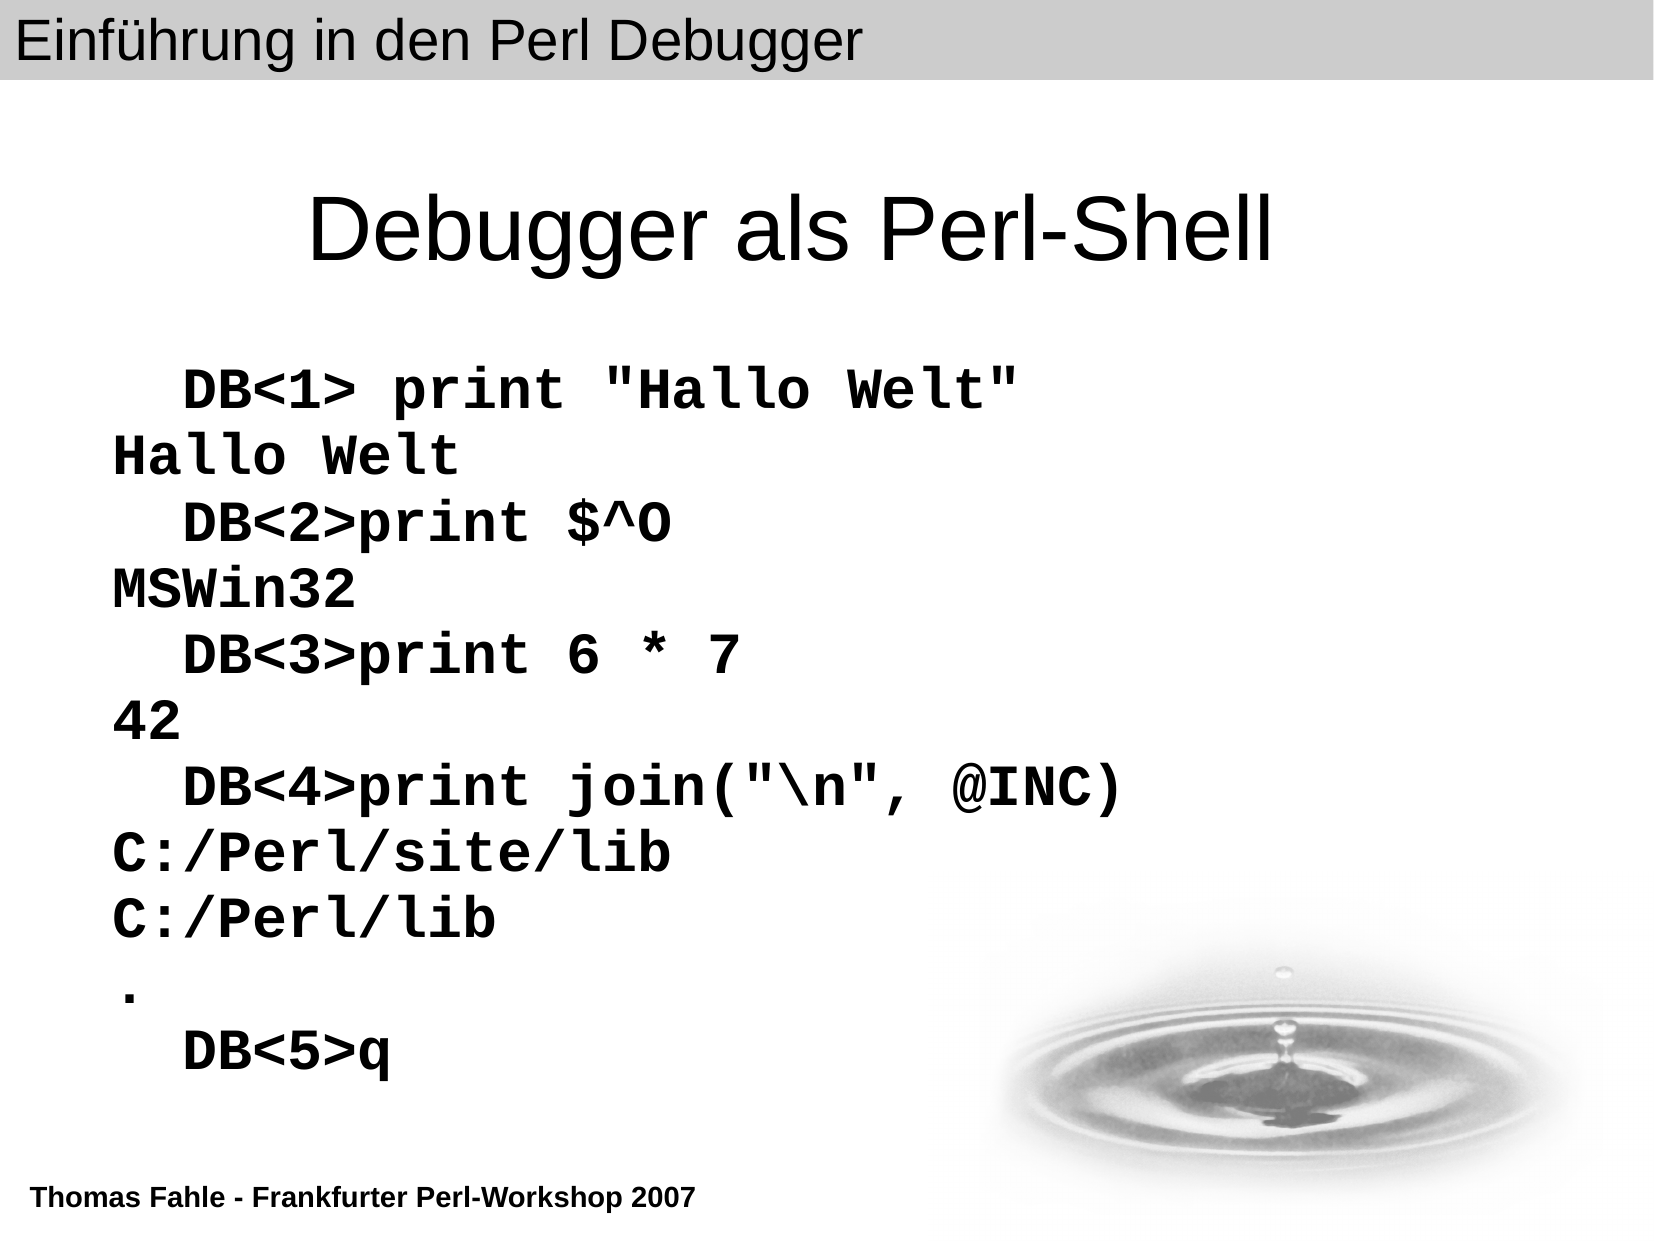

# Debugger als Perl-Shell
 DB<1> print "Hallo Welt"
Hallo Welt
 DB<2>print $^O
MSWin32
 DB<3>print 6 * 7
42
 DB<4>print join("\n", @INC)
C:/Perl/site/lib
C:/Perl/lib
.
 DB<5>q